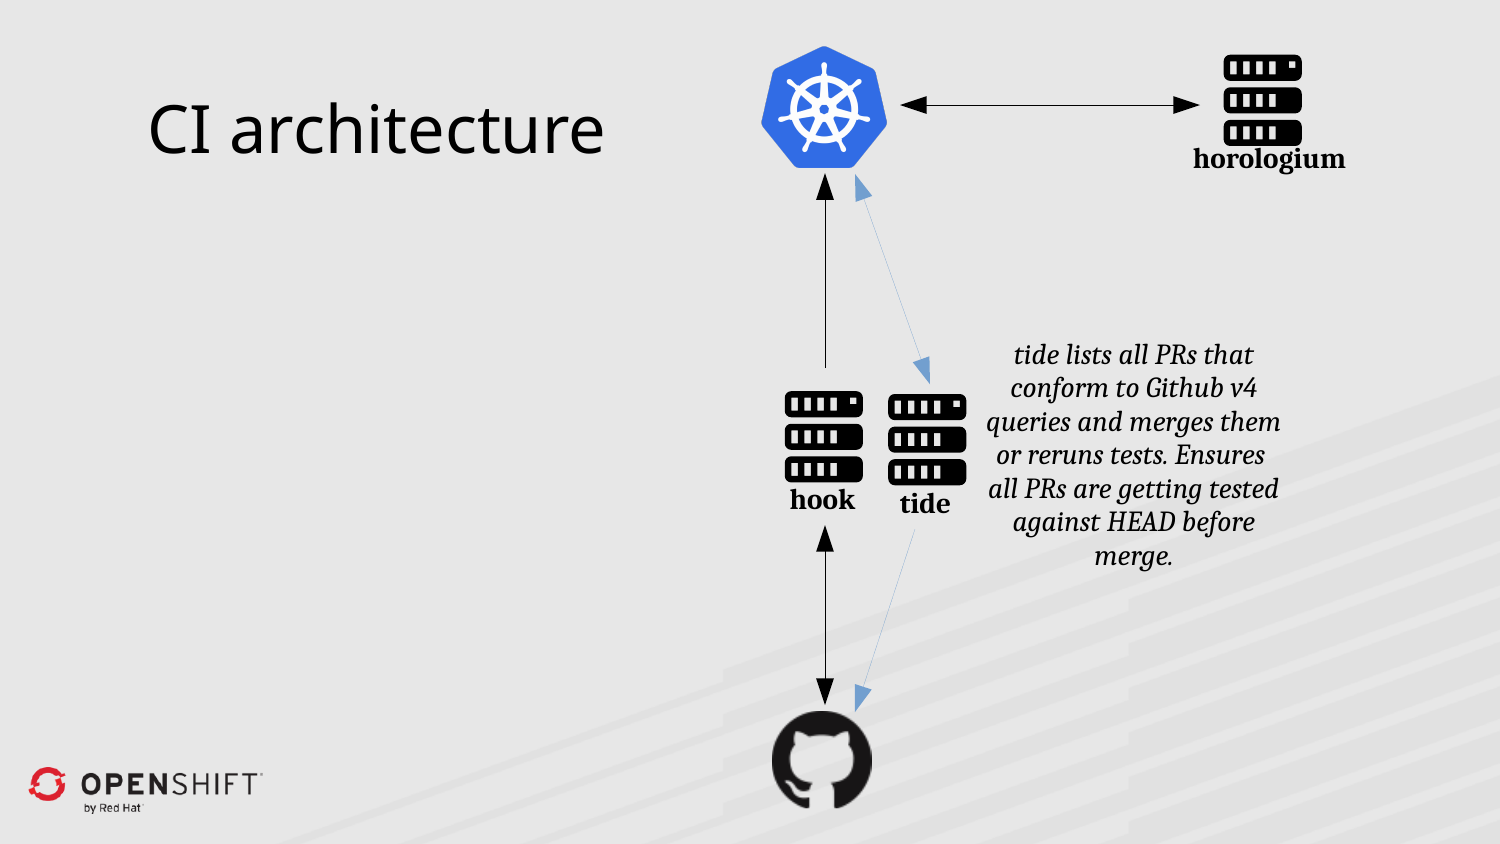

CI architecture
horologium
#
tide lists all PRs that
conform to Github v4
queries and merges them
or reruns tests. Ensures
all PRs are getting tested
against HEAD before
merge.
hook
tide